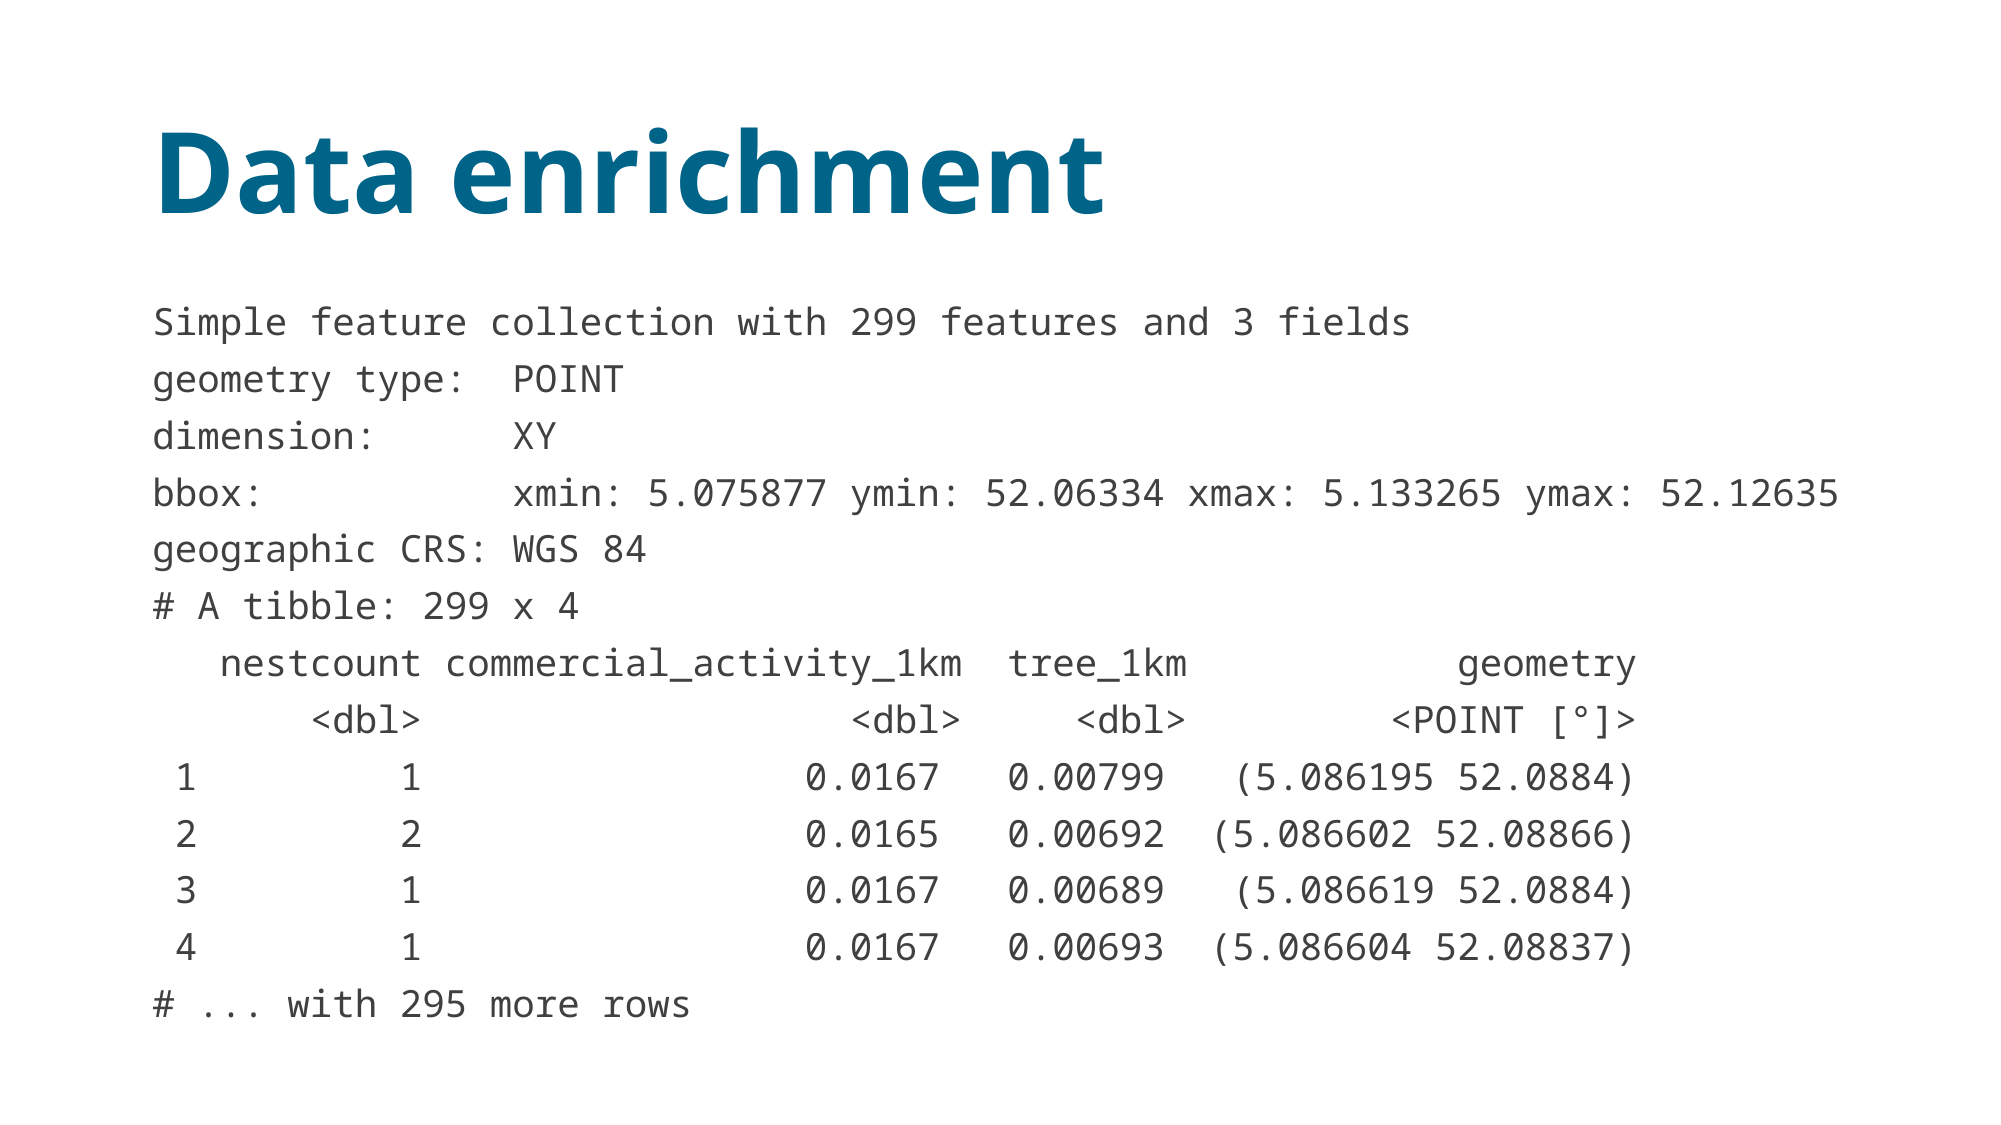

# Data enrichment
Simple feature collection with 299 features and 3 fields
geometry type: POINT
dimension: XY
bbox: xmin: 5.075877 ymin: 52.06334 xmax: 5.133265 ymax: 52.12635
geographic CRS: WGS 84
# A tibble: 299 x 4
 nestcount commercial_activity_1km tree_1km geometry
 <dbl> <dbl> <dbl> <POINT [°]>
 1 1 0.0167 0.00799 (5.086195 52.0884)
 2 2 0.0165 0.00692 (5.086602 52.08866)
 3 1 0.0167 0.00689 (5.086619 52.0884)
 4 1 0.0167 0.00693 (5.086604 52.08837)
# ... with 295 more rows